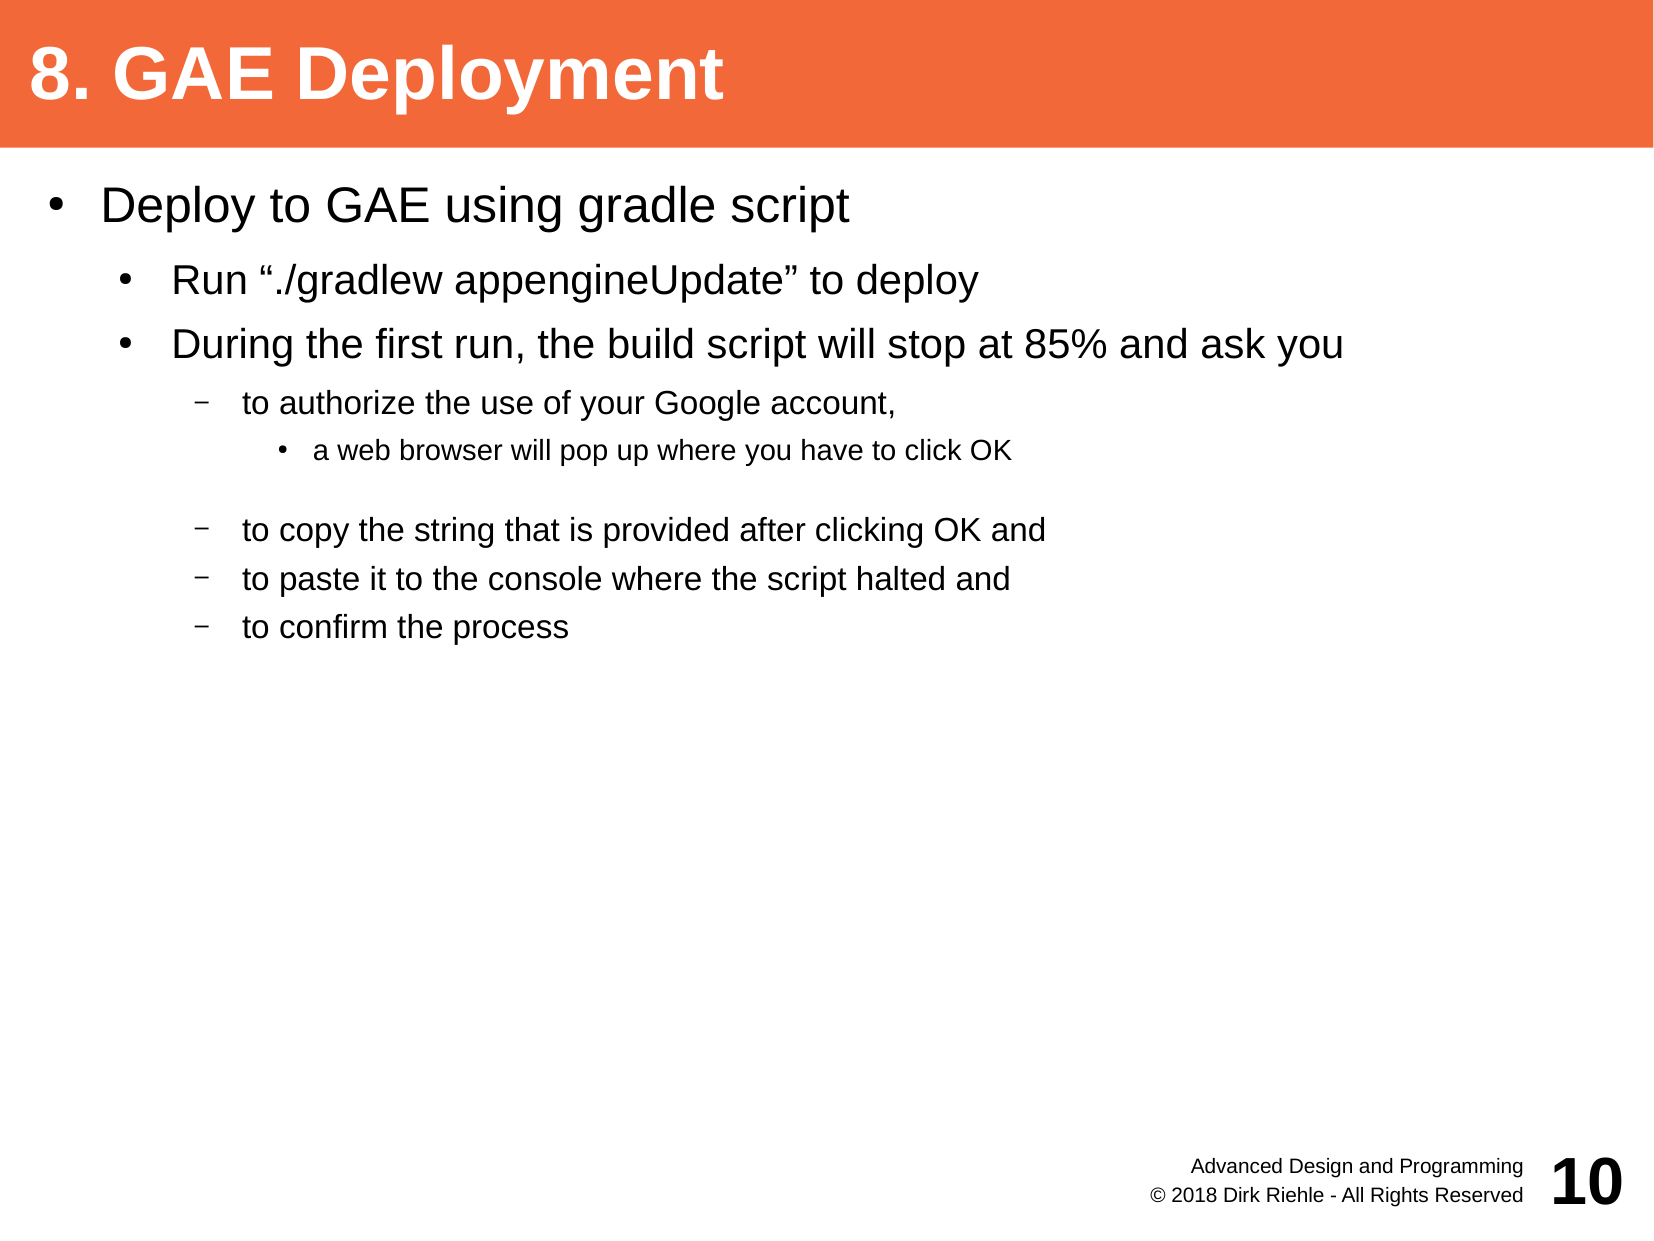

# 8. GAE Deployment
Deploy to GAE using gradle script
Run “./gradlew appengineUpdate” to deploy
During the first run, the build script will stop at 85% and ask you
to authorize the use of your Google account,
a web browser will pop up where you have to click OK
to copy the string that is provided after clicking OK and
to paste it to the console where the script halted and
to confirm the process
Advanced Design and Programming
10
© 2018 Dirk Riehle - All Rights Reserved